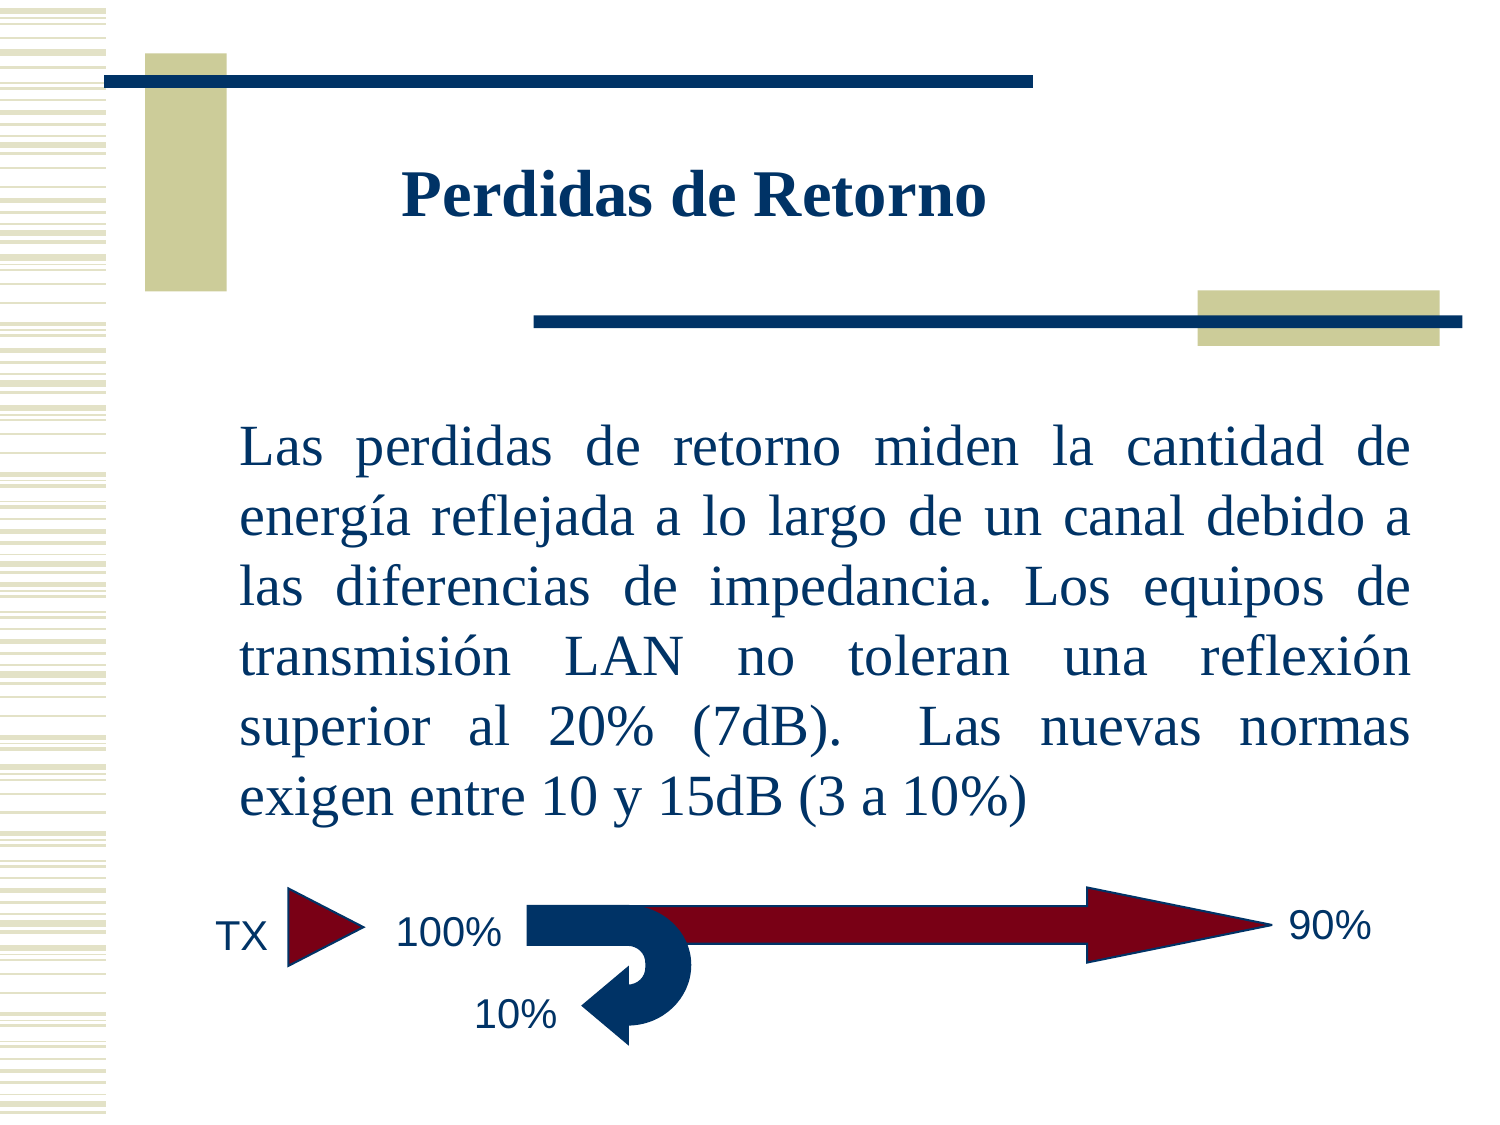

Perdidas de Retorno
Las perdidas de retorno miden la cantidad de energía reflejada a lo largo de un canal debido a las diferencias de impedancia. Los equipos de transmisión LAN no toleran una reflexión superior al 20% (7dB). Las nuevas normas exigen entre 10 y 15dB (3 a 10%)
90%
100%
TX
10%